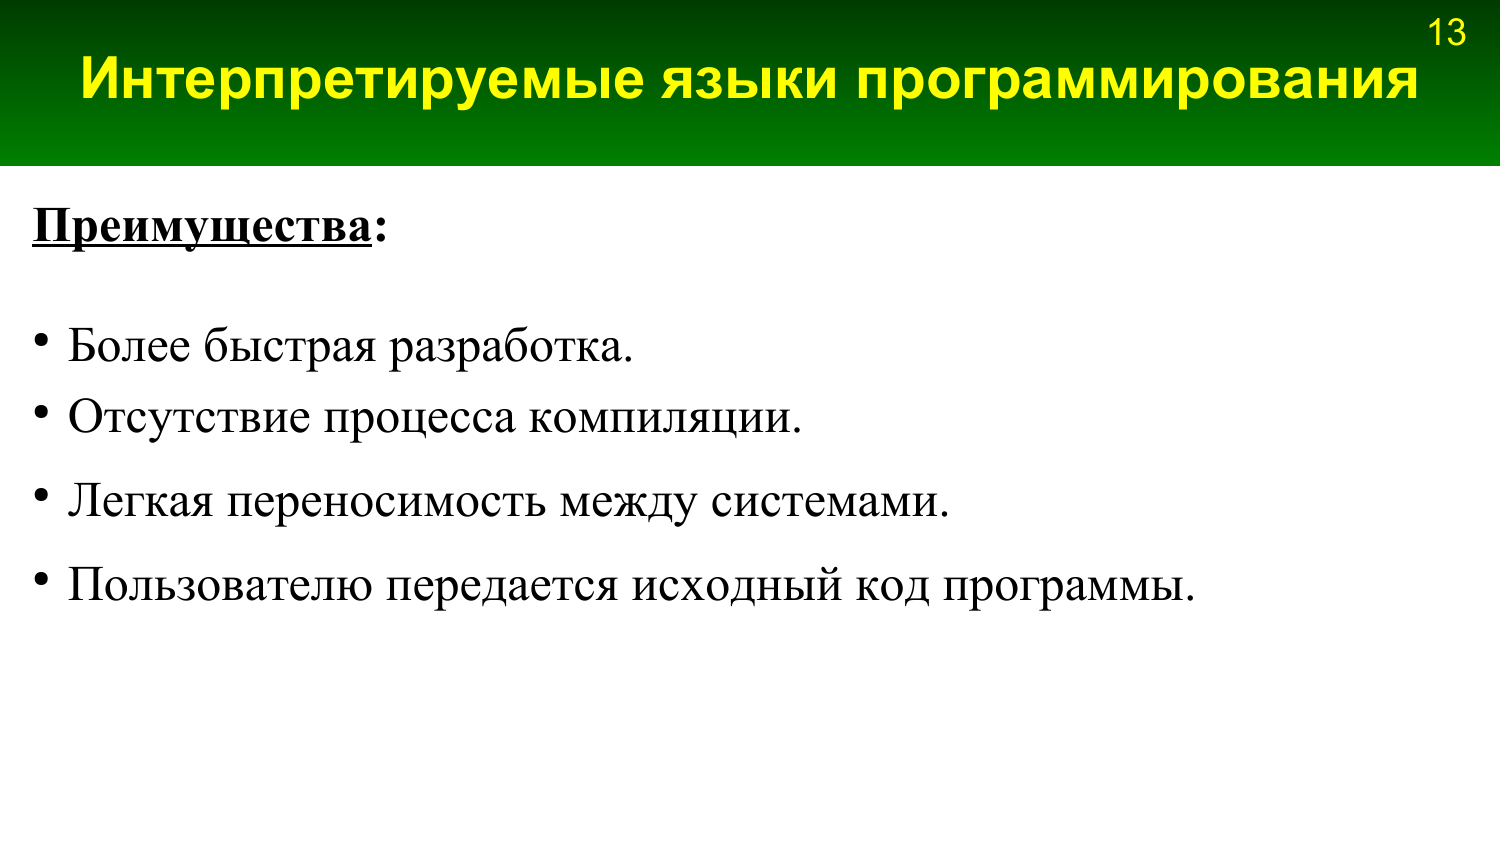

# Интерпретируемые языки программирования
Преимущества:
Более быстрая разработка.
Отсутствие процесса компиляции.
Легкая переносимость между системами.
Пользователю передается исходный код программы.